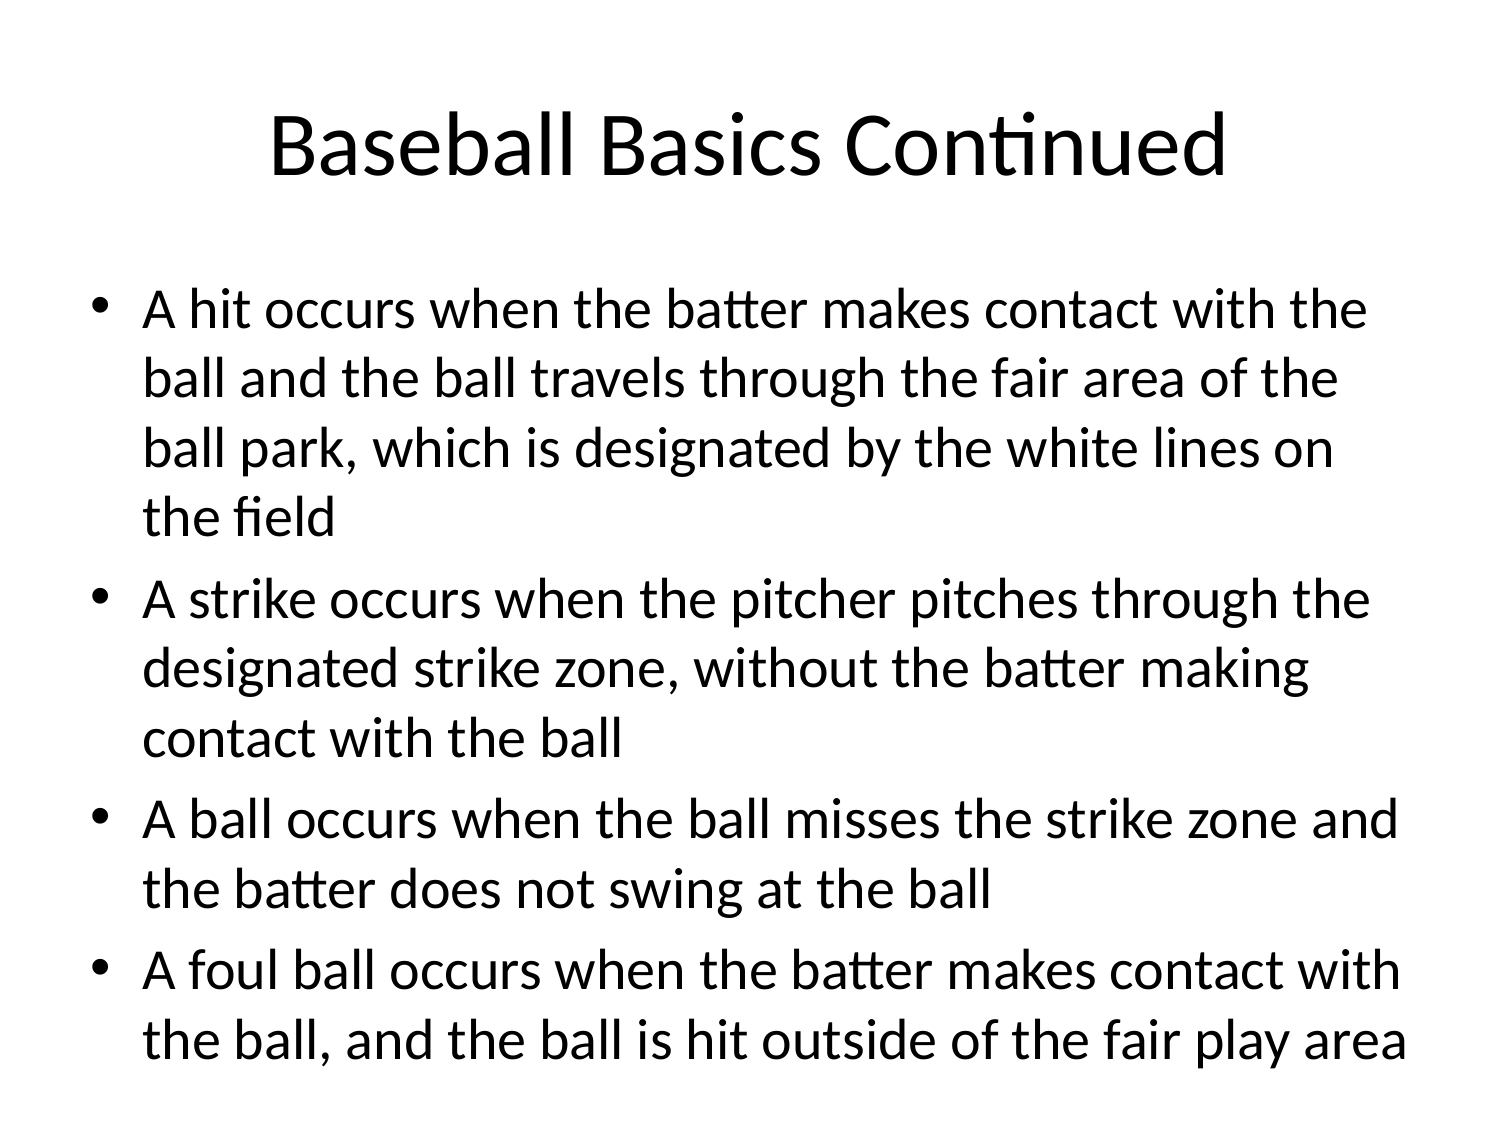

# Baseball Basics Continued
A hit occurs when the batter makes contact with the ball and the ball travels through the fair area of the ball park, which is designated by the white lines on the field
A strike occurs when the pitcher pitches through the designated strike zone, without the batter making contact with the ball
A ball occurs when the ball misses the strike zone and the batter does not swing at the ball
A foul ball occurs when the batter makes contact with the ball, and the ball is hit outside of the fair play area